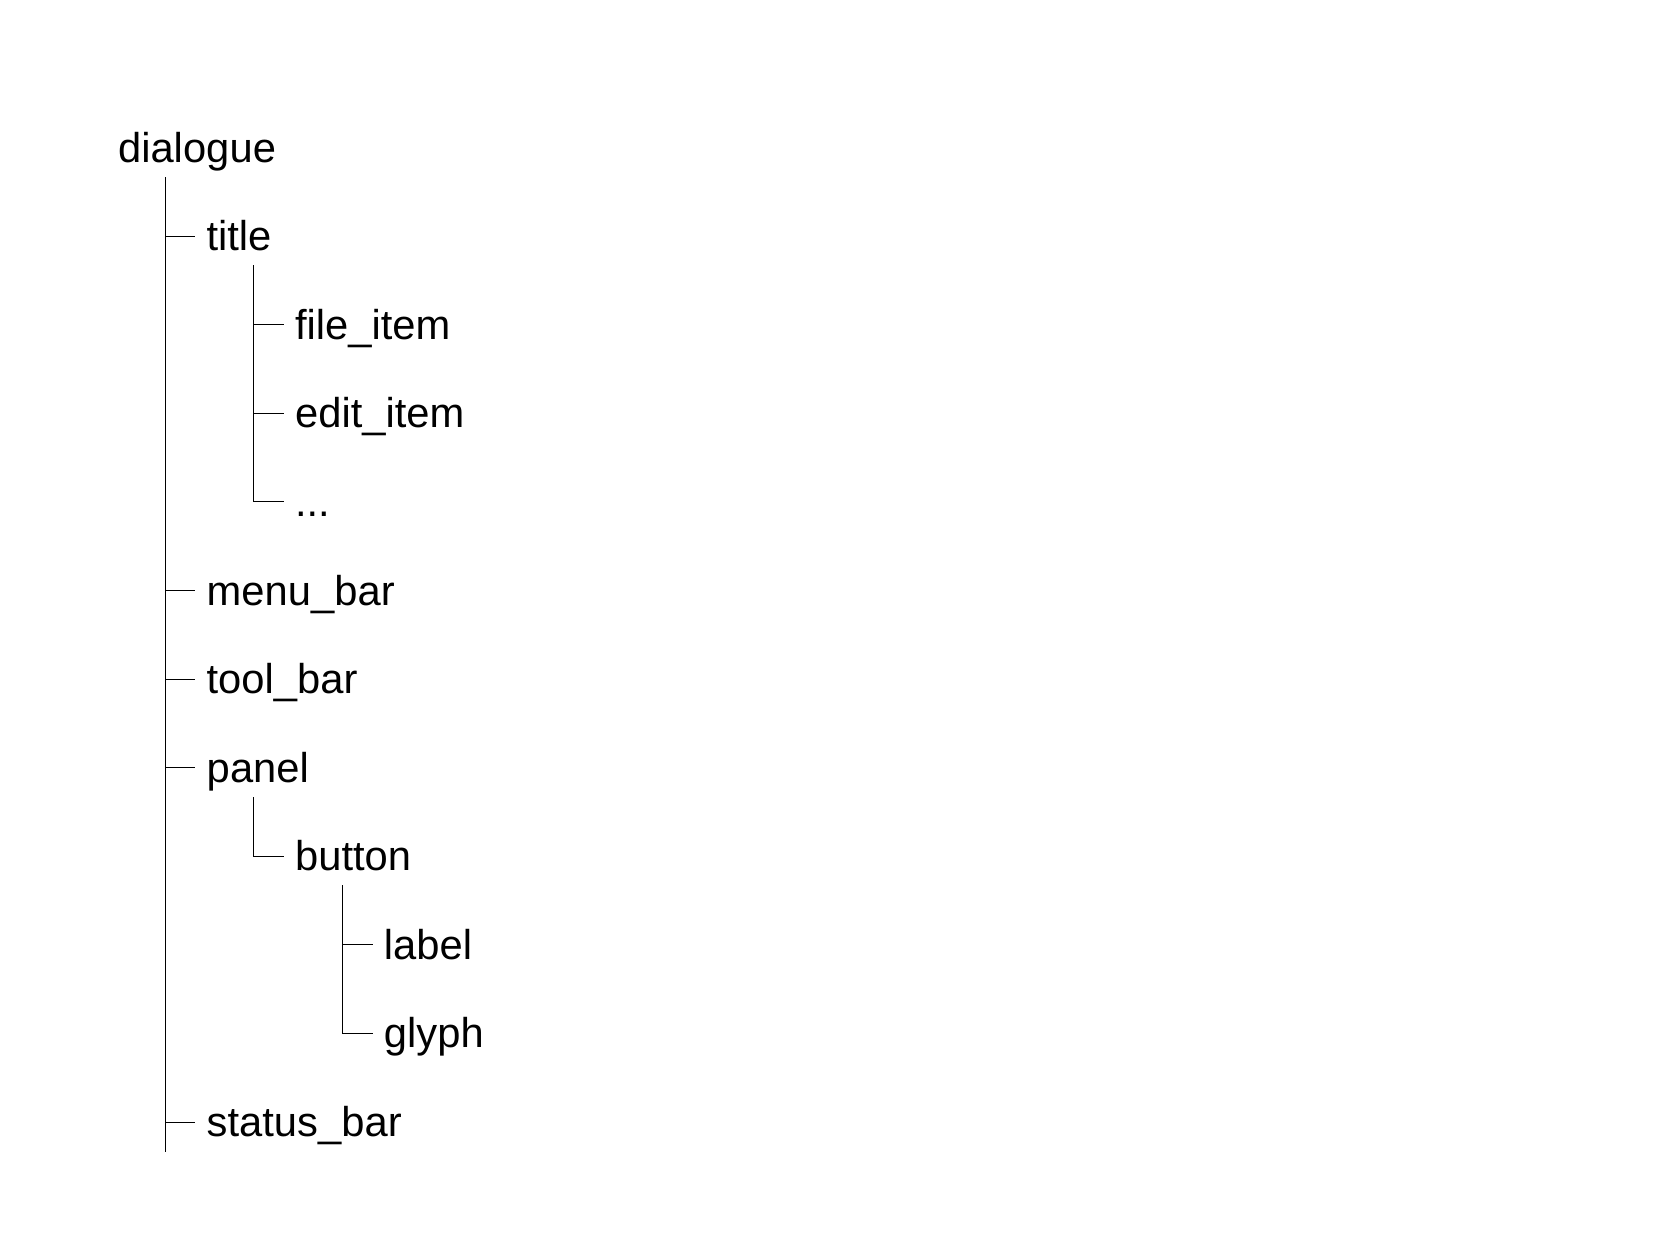

dialogue
title
file_item
edit_item
...
menu_bar
tool_bar
panel
button
label
glyph
status_bar